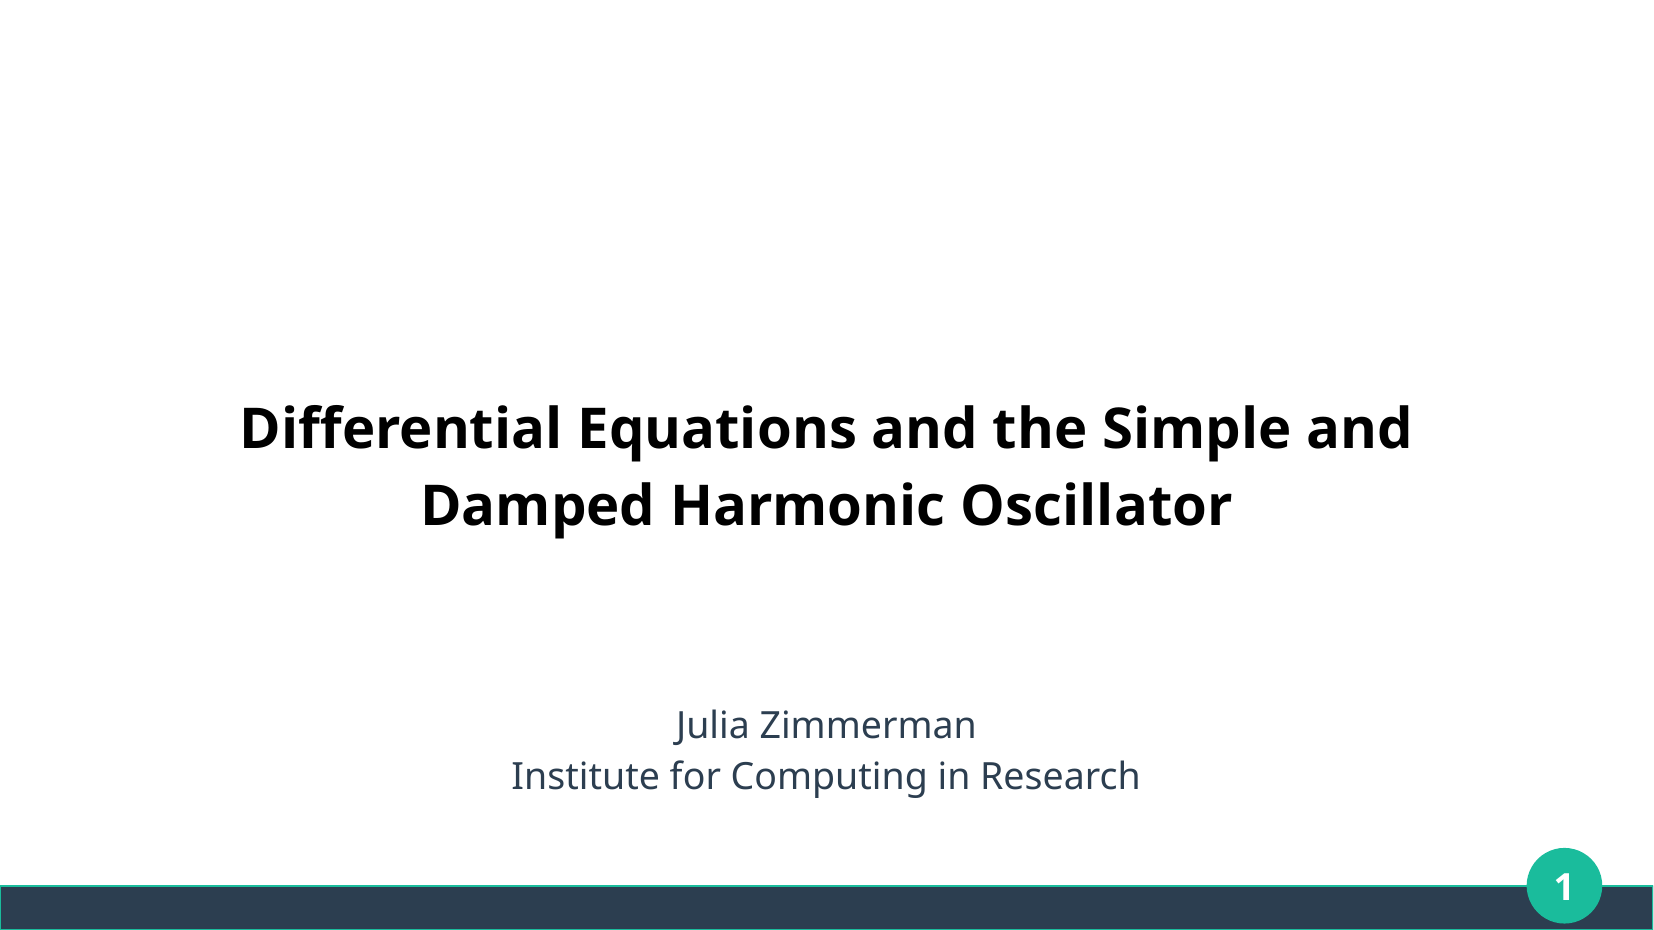

# Differential Equations and the Simple and Damped Harmonic Oscillator
Julia Zimmerman
Institute for Computing in Research
1